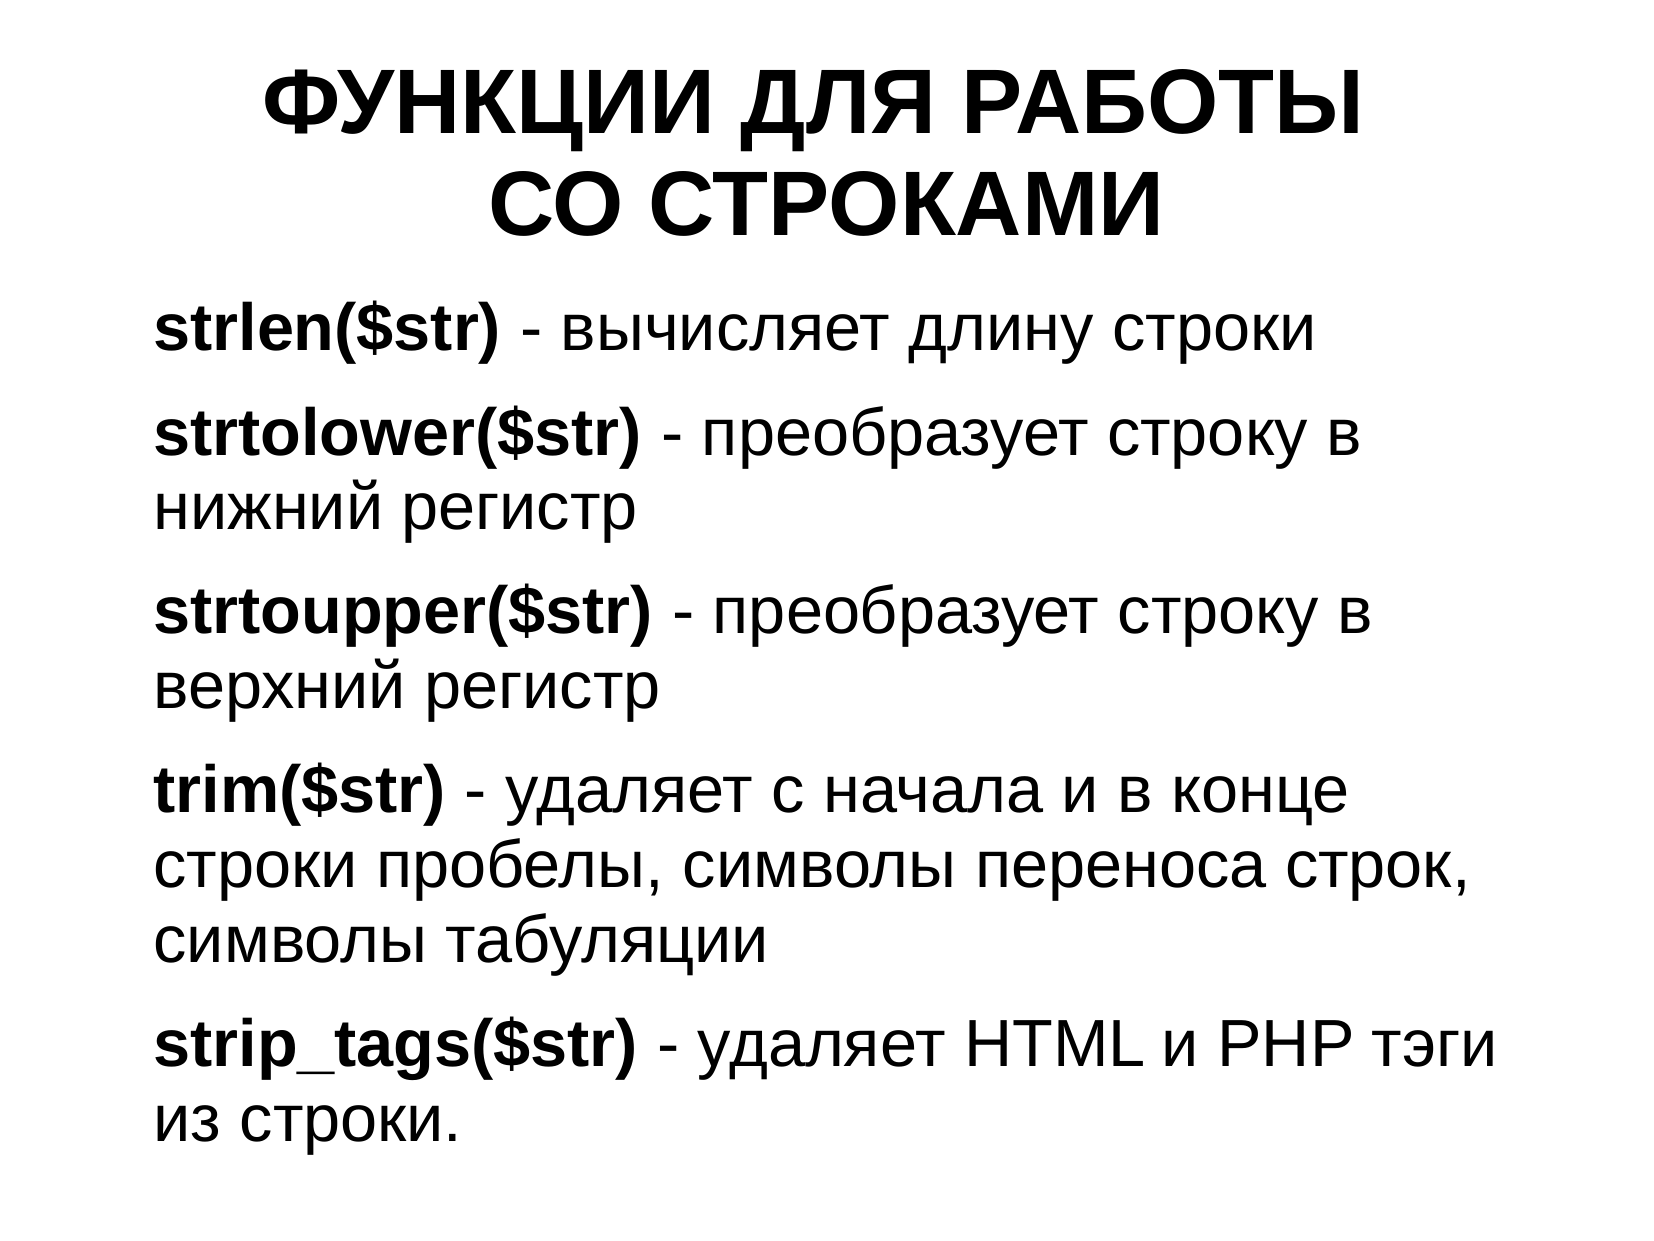

# ФУНКЦИИ ДЛЯ РАБОТЫ СО СТРОКАМИ
strlen($str) - вычисляет длину строки
strtolower($str) - преобразует строку в нижний регистр
strtoupper($str) - преобразует строку в верхний регистр
trim($str) - удаляет с начала и в конце строки пробелы, символы переноса строк, символы табуляции
strip_tags($str) - удаляет HTML и PHP тэги из строки.